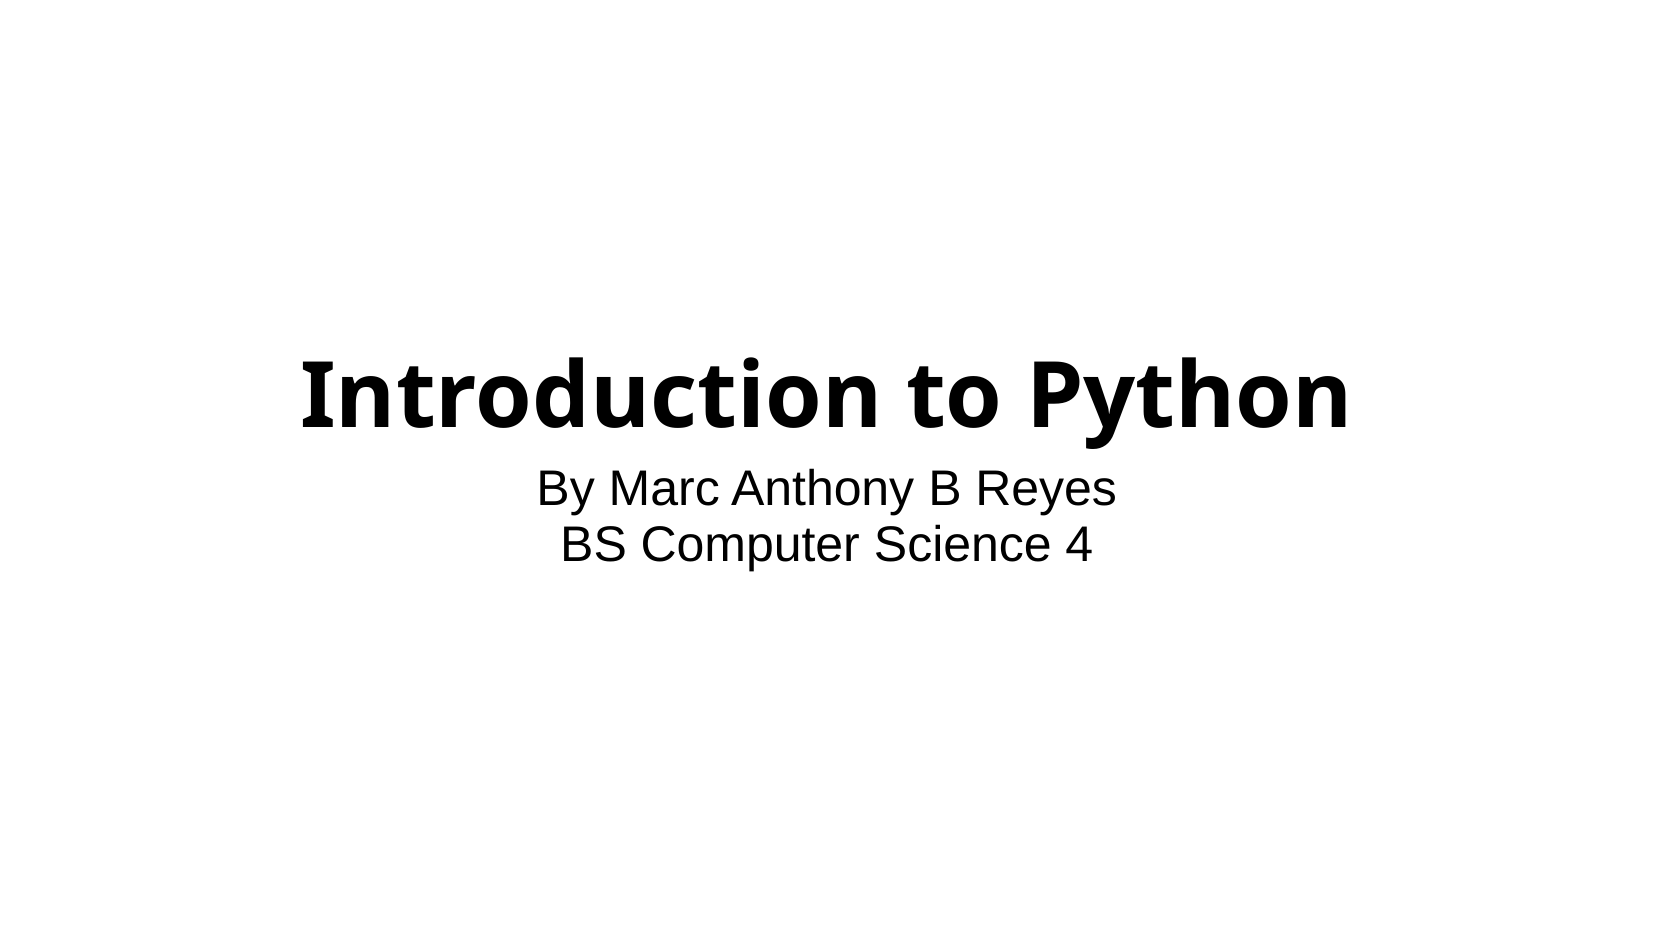

# Introduction to Python
By Marc Anthony B Reyes
BS Computer Science 4